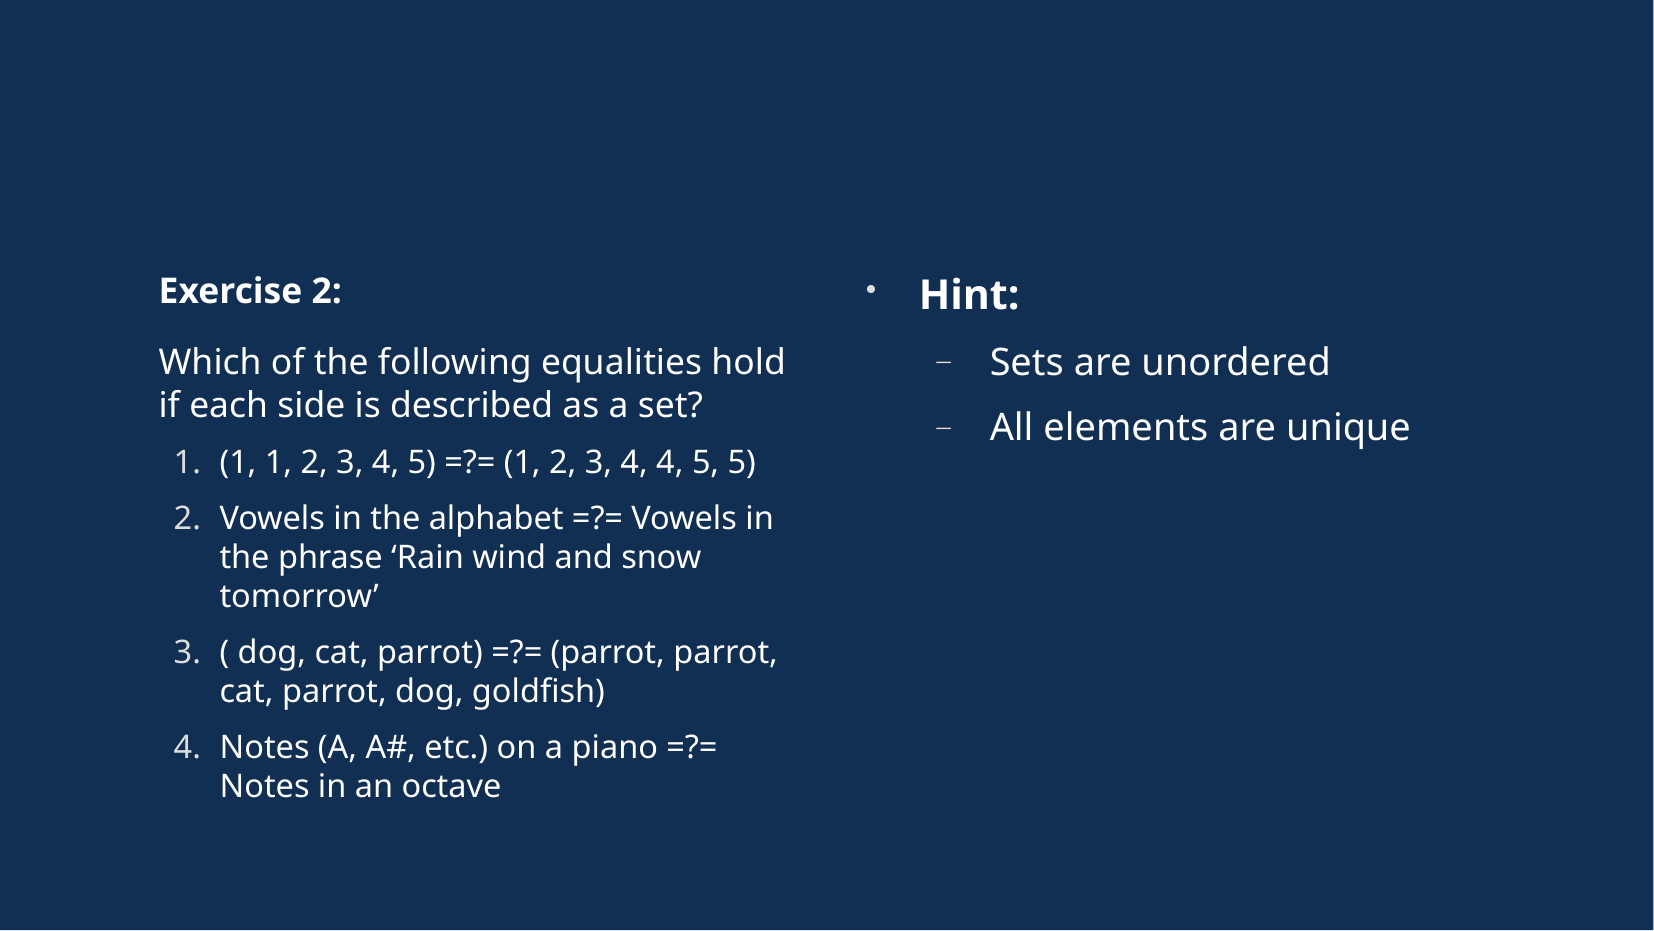

# Exercise 2:
Which of the following equalities hold if each side is described as a set?
(1, 1, 2, 3, 4, 5) =?= (1, 2, 3, 4, 4, 5, 5)
Vowels in the alphabet =?= Vowels in the phrase ‘Rain wind and snow tomorrow’
( dog, cat, parrot) =?= (parrot, parrot, cat, parrot, dog, goldfish)
Notes (A, A#, etc.) on a piano =?= Notes in an octave
Hint:
Sets are unordered
All elements are unique